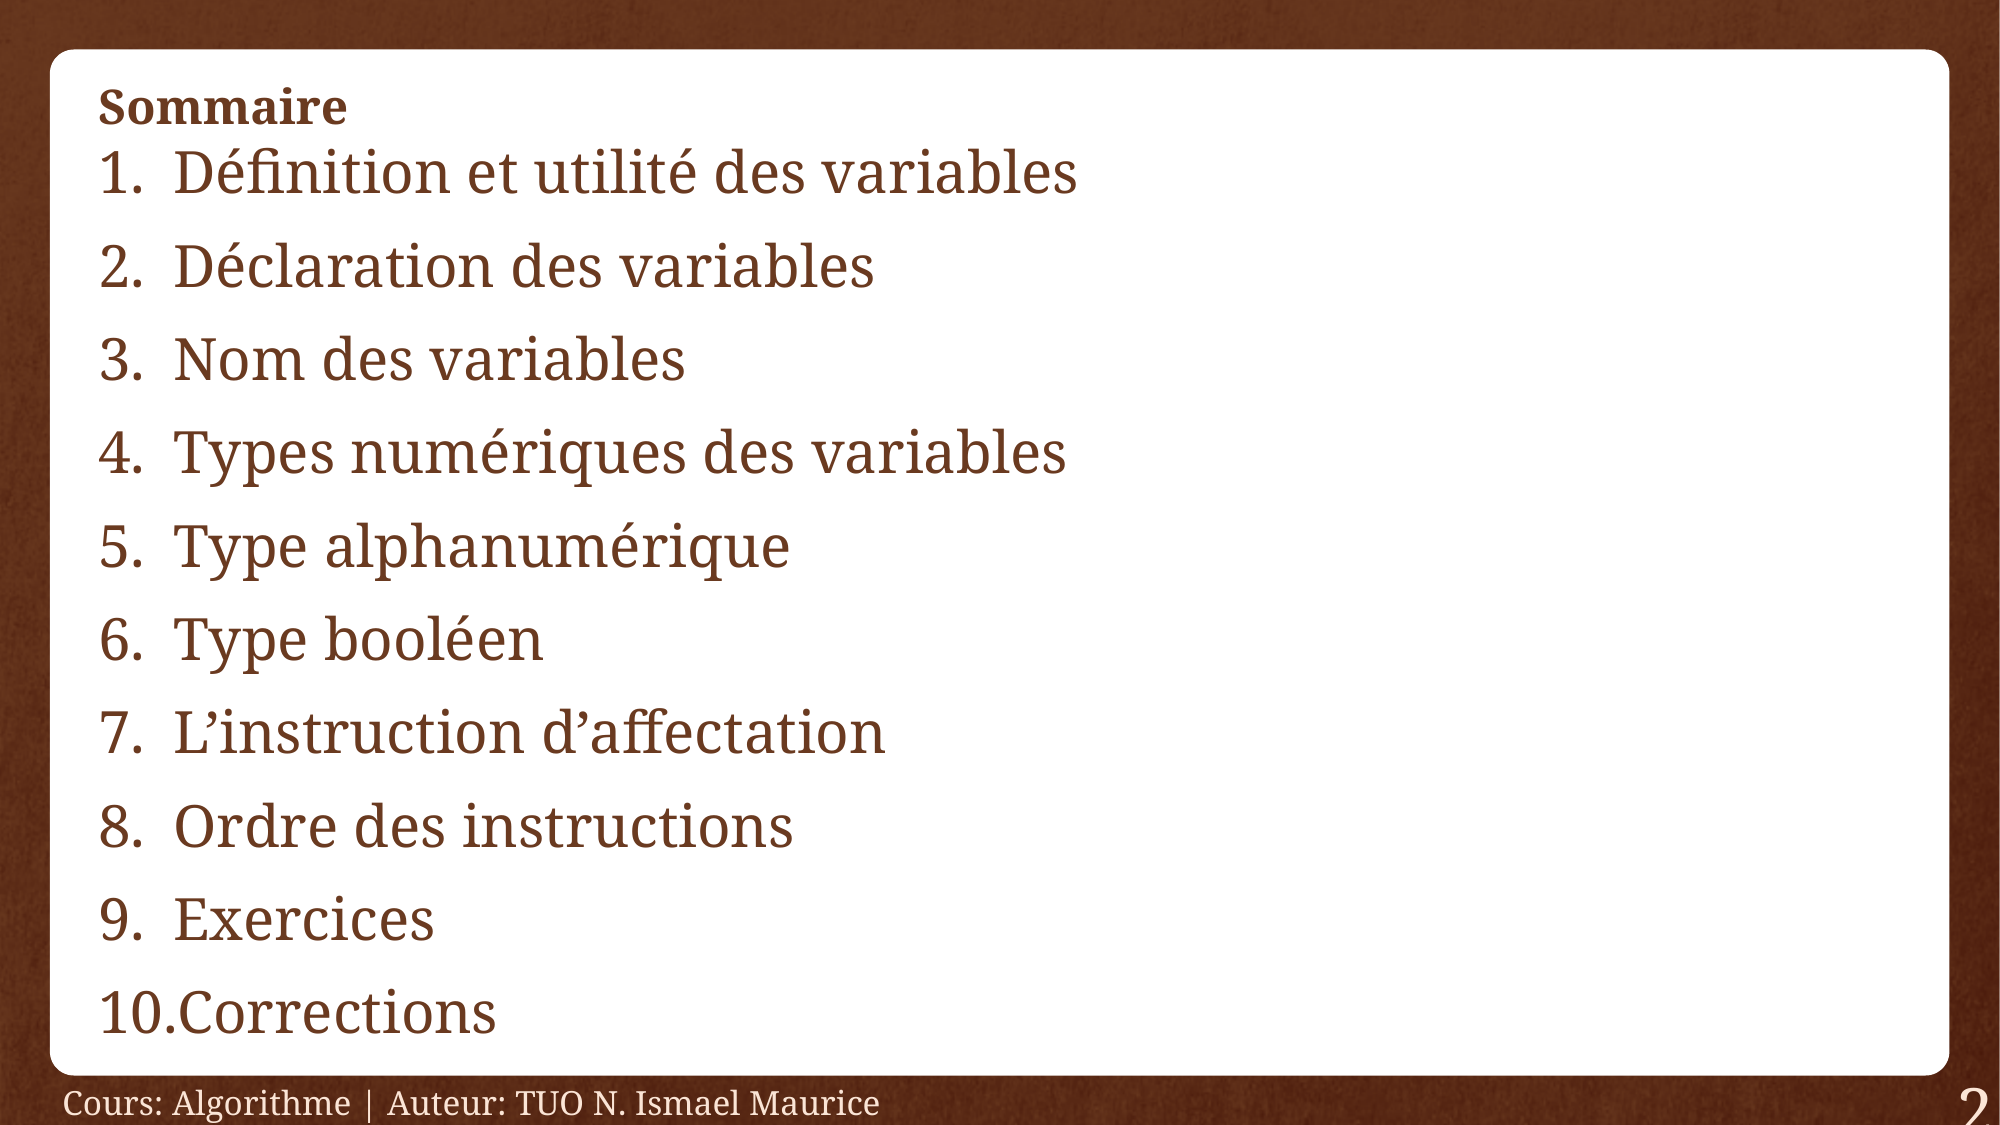

# Sommaire
Définition et utilité des variables
Déclaration des variables
Nom des variables
Types numériques des variables
Type alphanumérique
Type booléen
L’instruction d’affectation
Ordre des instructions
Exercices
Corrections
Cours: Algorithme | Auteur: TUO N. Ismael Maurice